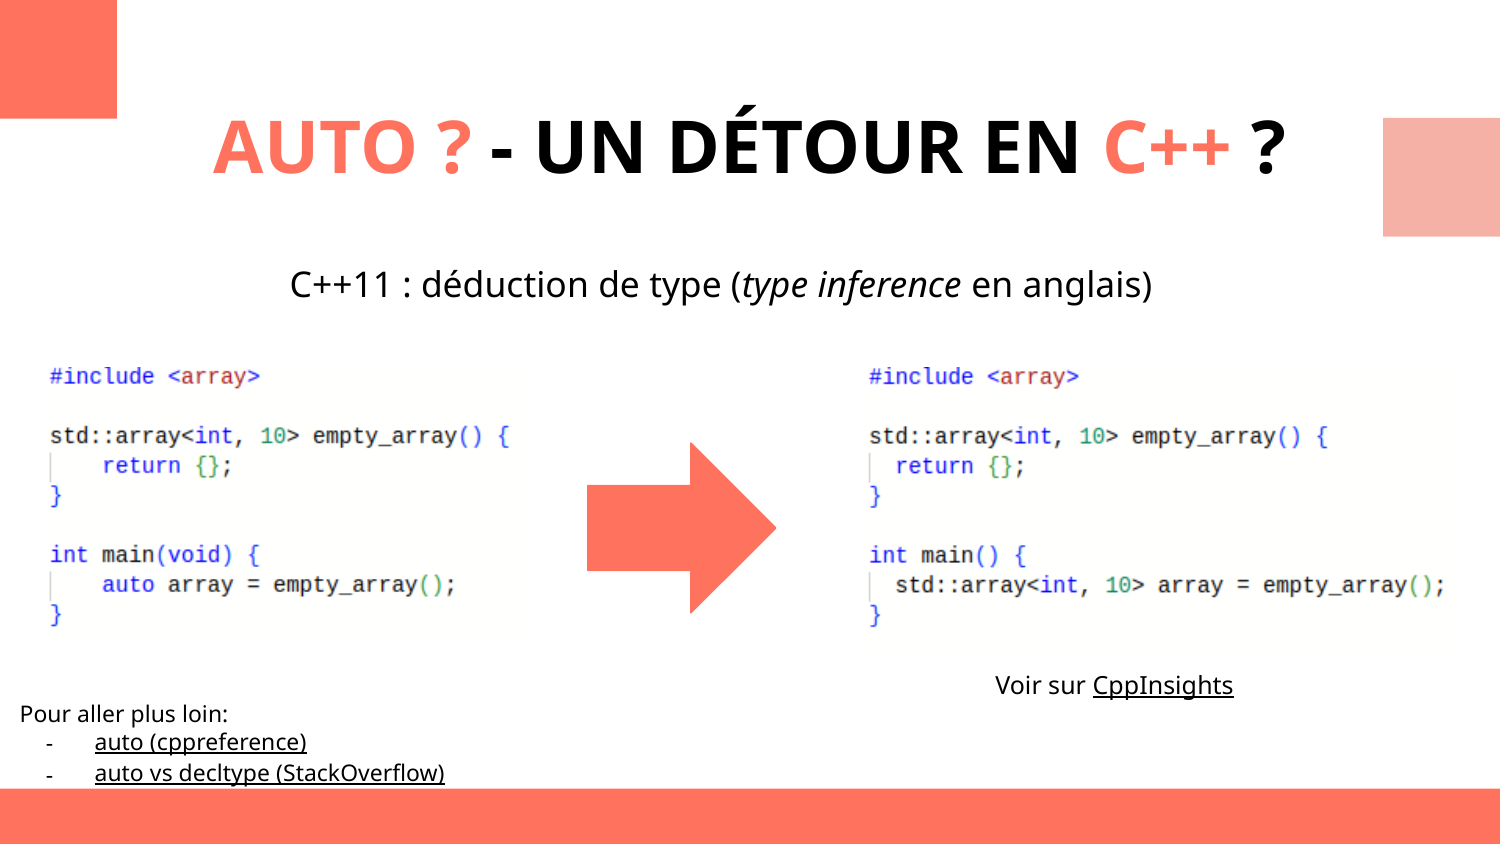

# AUTO ? - UN DÉTOUR EN C++ ?
C++11 : déduction de type (type inference en anglais)
Voir sur CppInsights
Pour aller plus loin:
auto (cppreference)
auto vs decltype (StackOverflow)